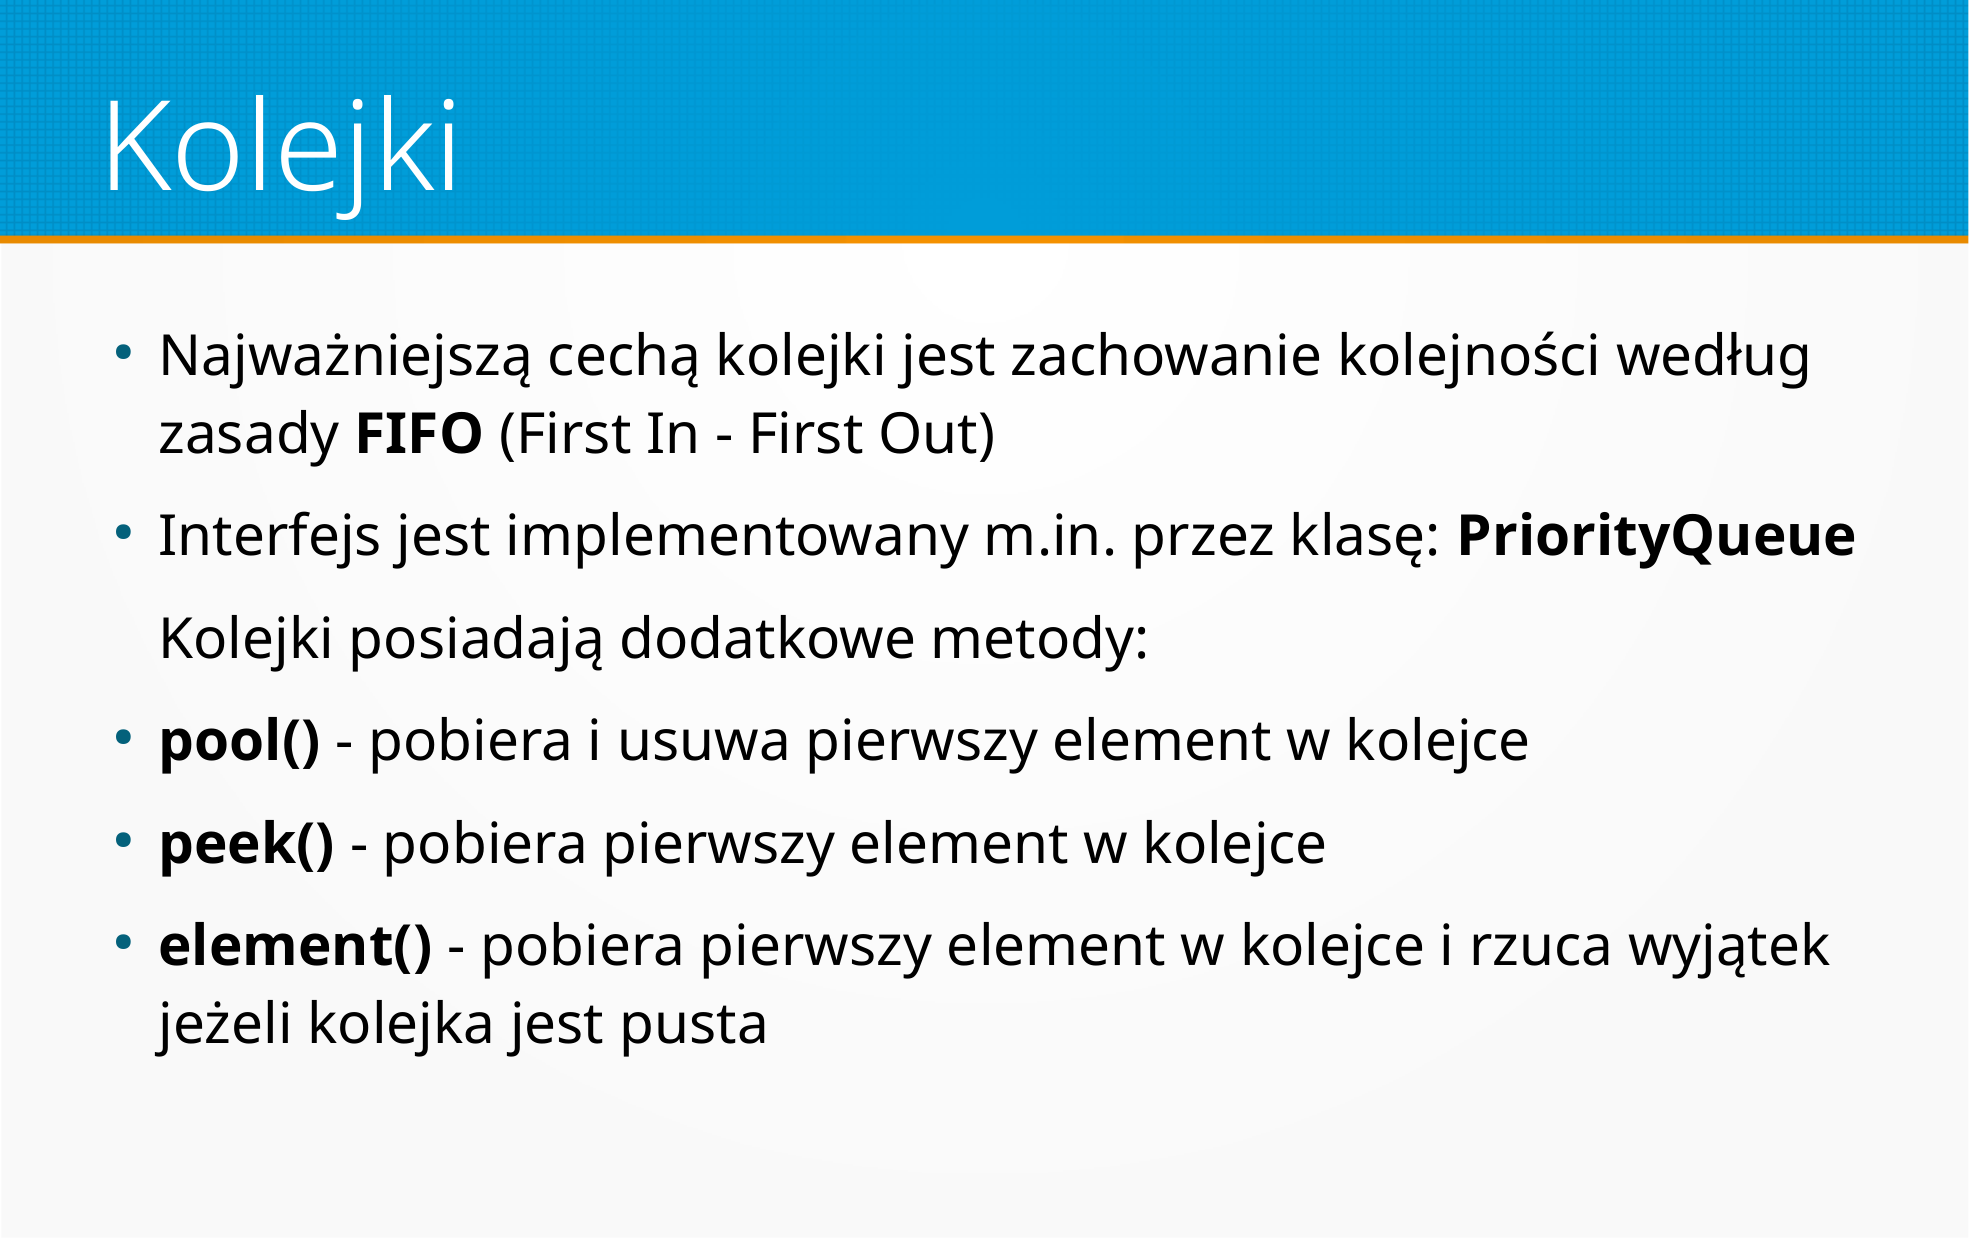

# Kolejki
Najważniejszą cechą kolejki jest zachowanie kolejności według zasady FIFO (First In - First Out)
Interfejs jest implementowany m.in. przez klasę: PriorityQueue
Kolejki posiadają dodatkowe metody:
pool() - pobiera i usuwa pierwszy element w kolejce
peek() - pobiera pierwszy element w kolejce
element() - pobiera pierwszy element w kolejce i rzuca wyjątek jeżeli kolejka jest pusta